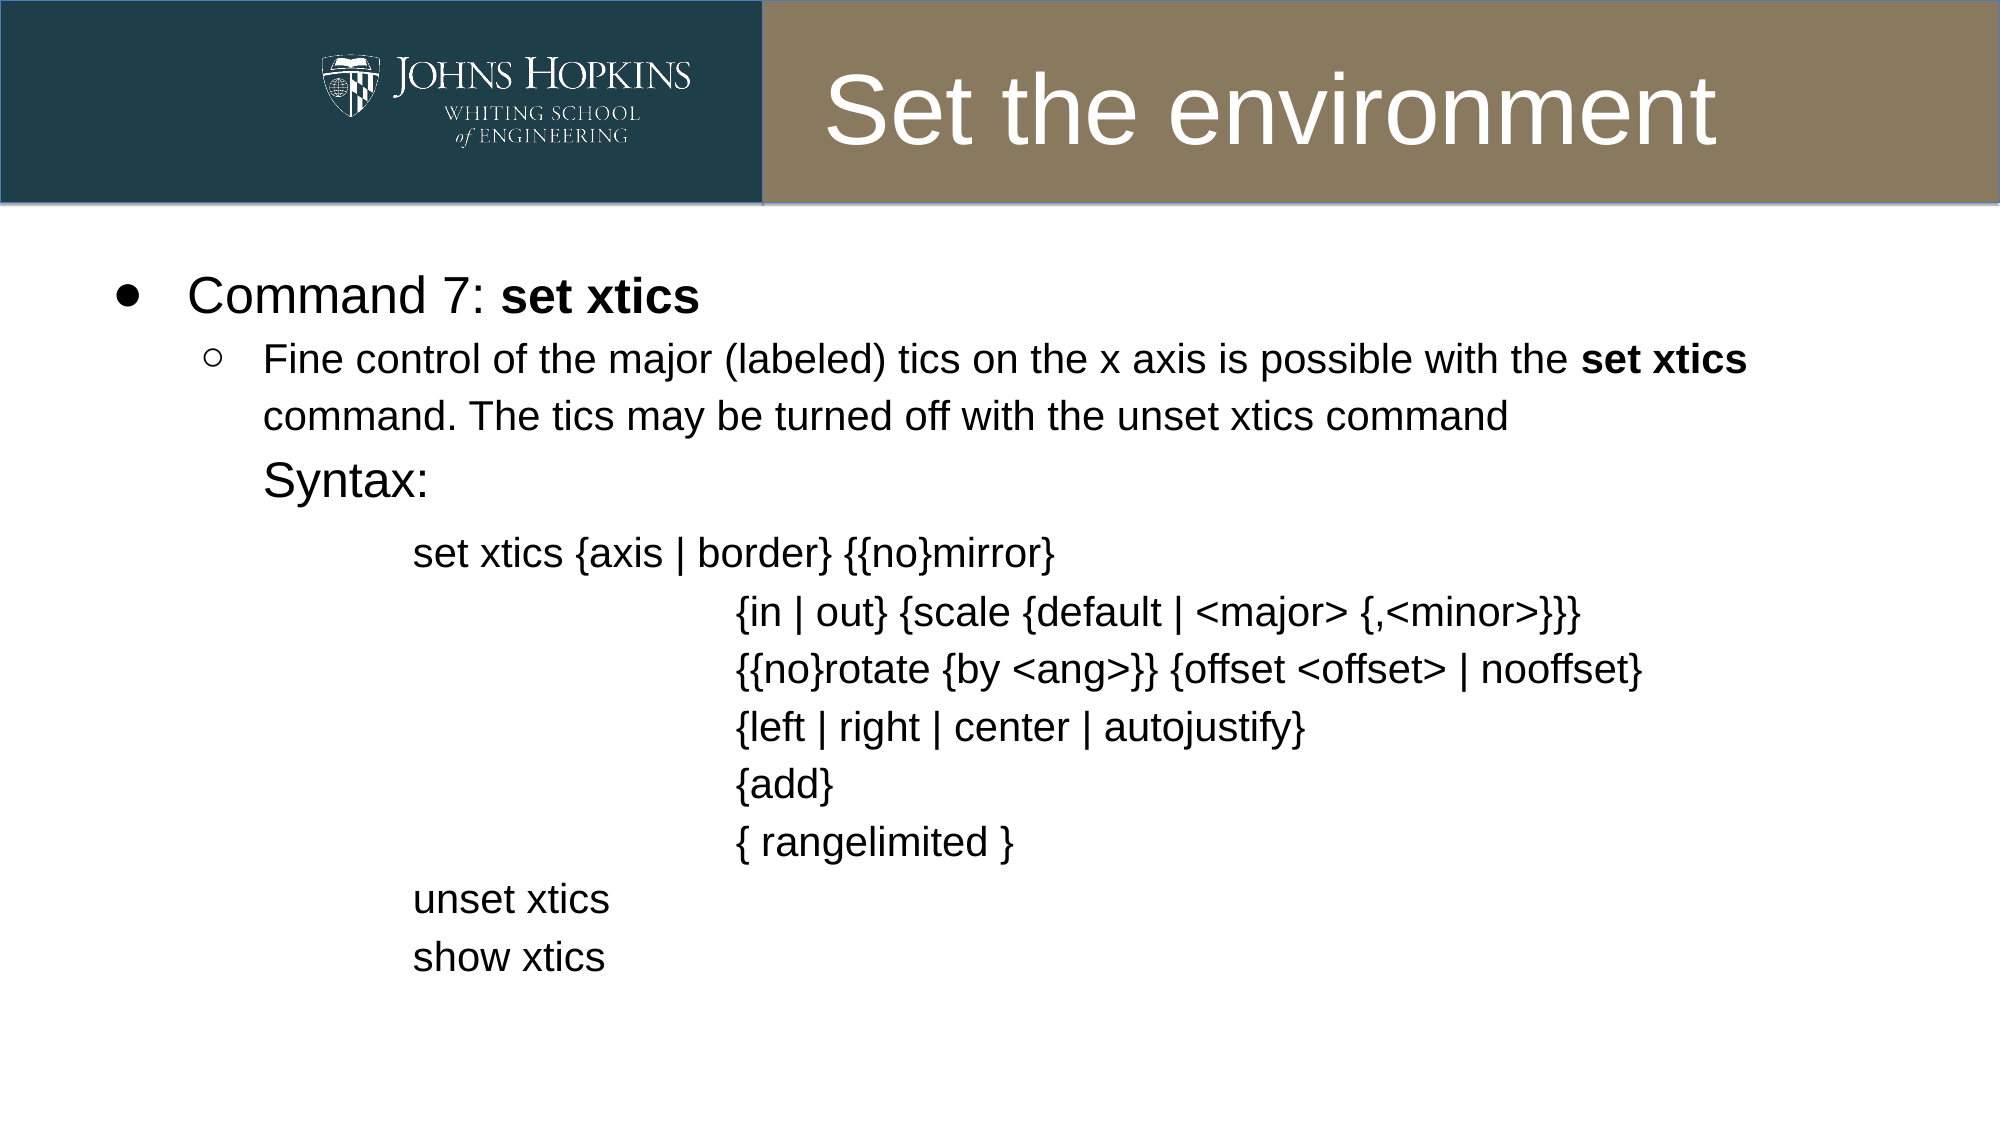

Set the environment
Command 7: set xtics
Fine control of the major (labeled) tics on the x axis is possible with the set xtics command. The tics may be turned off with the unset xtics command
Syntax:
 	set xtics {axis | border} {{no}mirror}
{in | out} {scale {default | <major> {,<minor>}}}
{{no}rotate {by <ang>}} {offset <offset> | nooffset}
{left | right | center | autojustify}
{add}
{ rangelimited }
unset xtics
show xtics